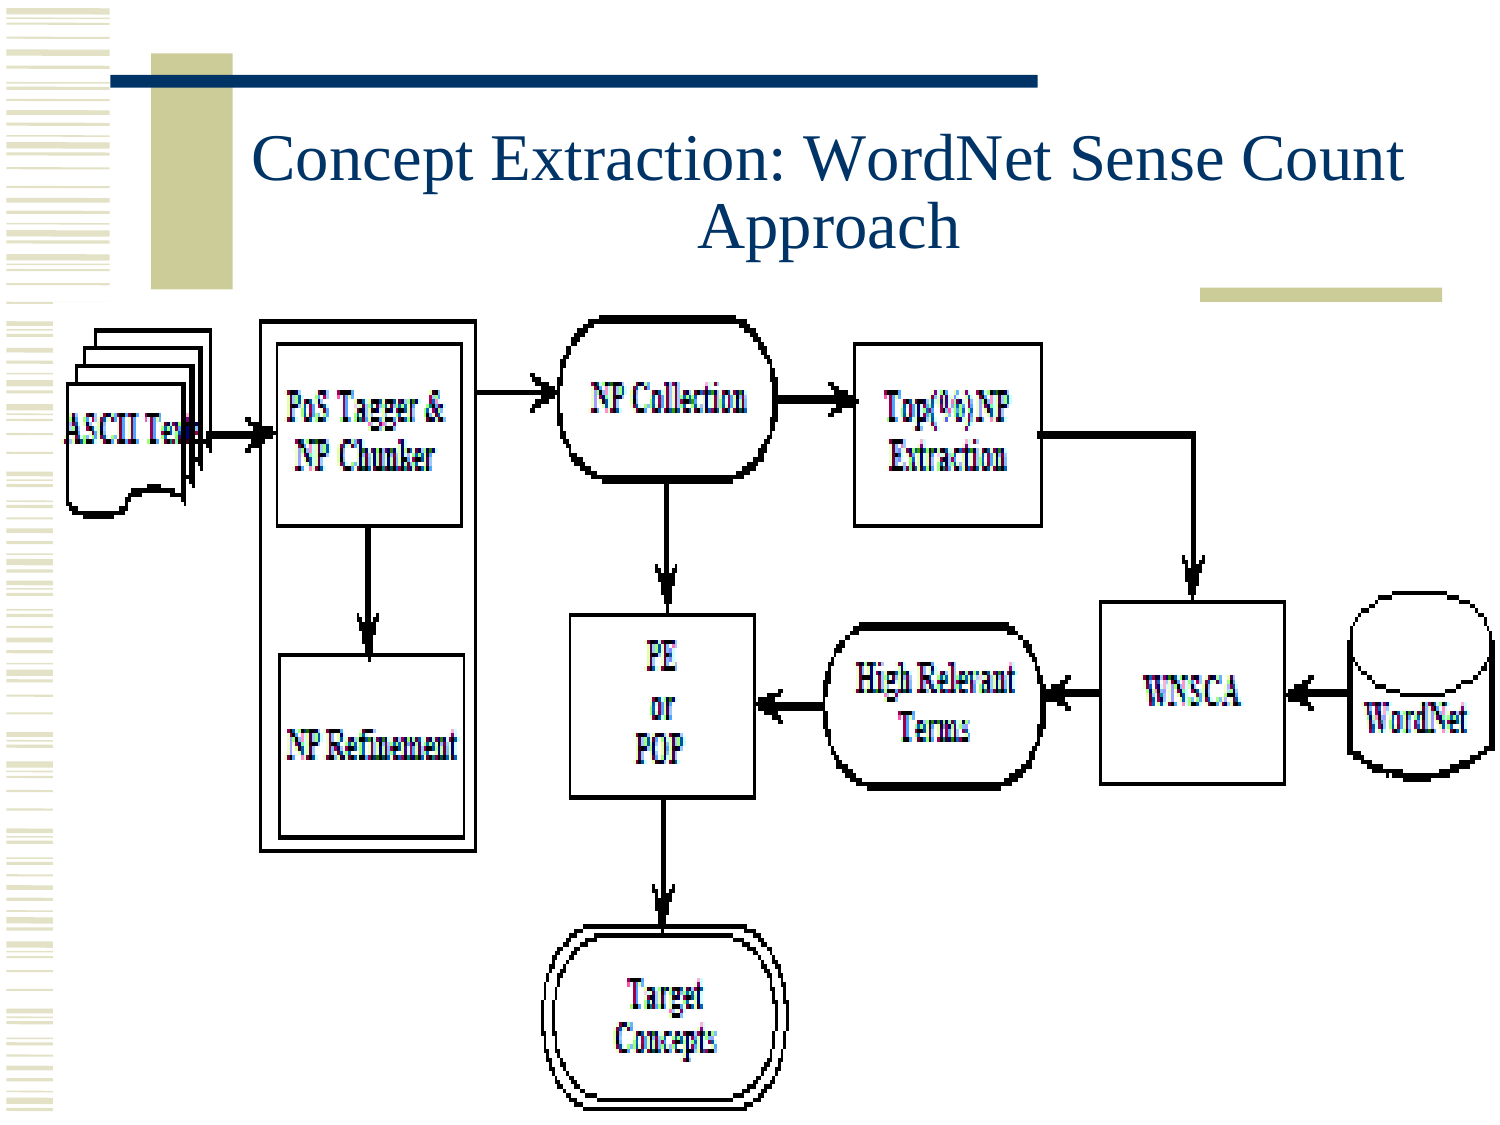

# Concept Extraction: WordNet Sense Count Approach